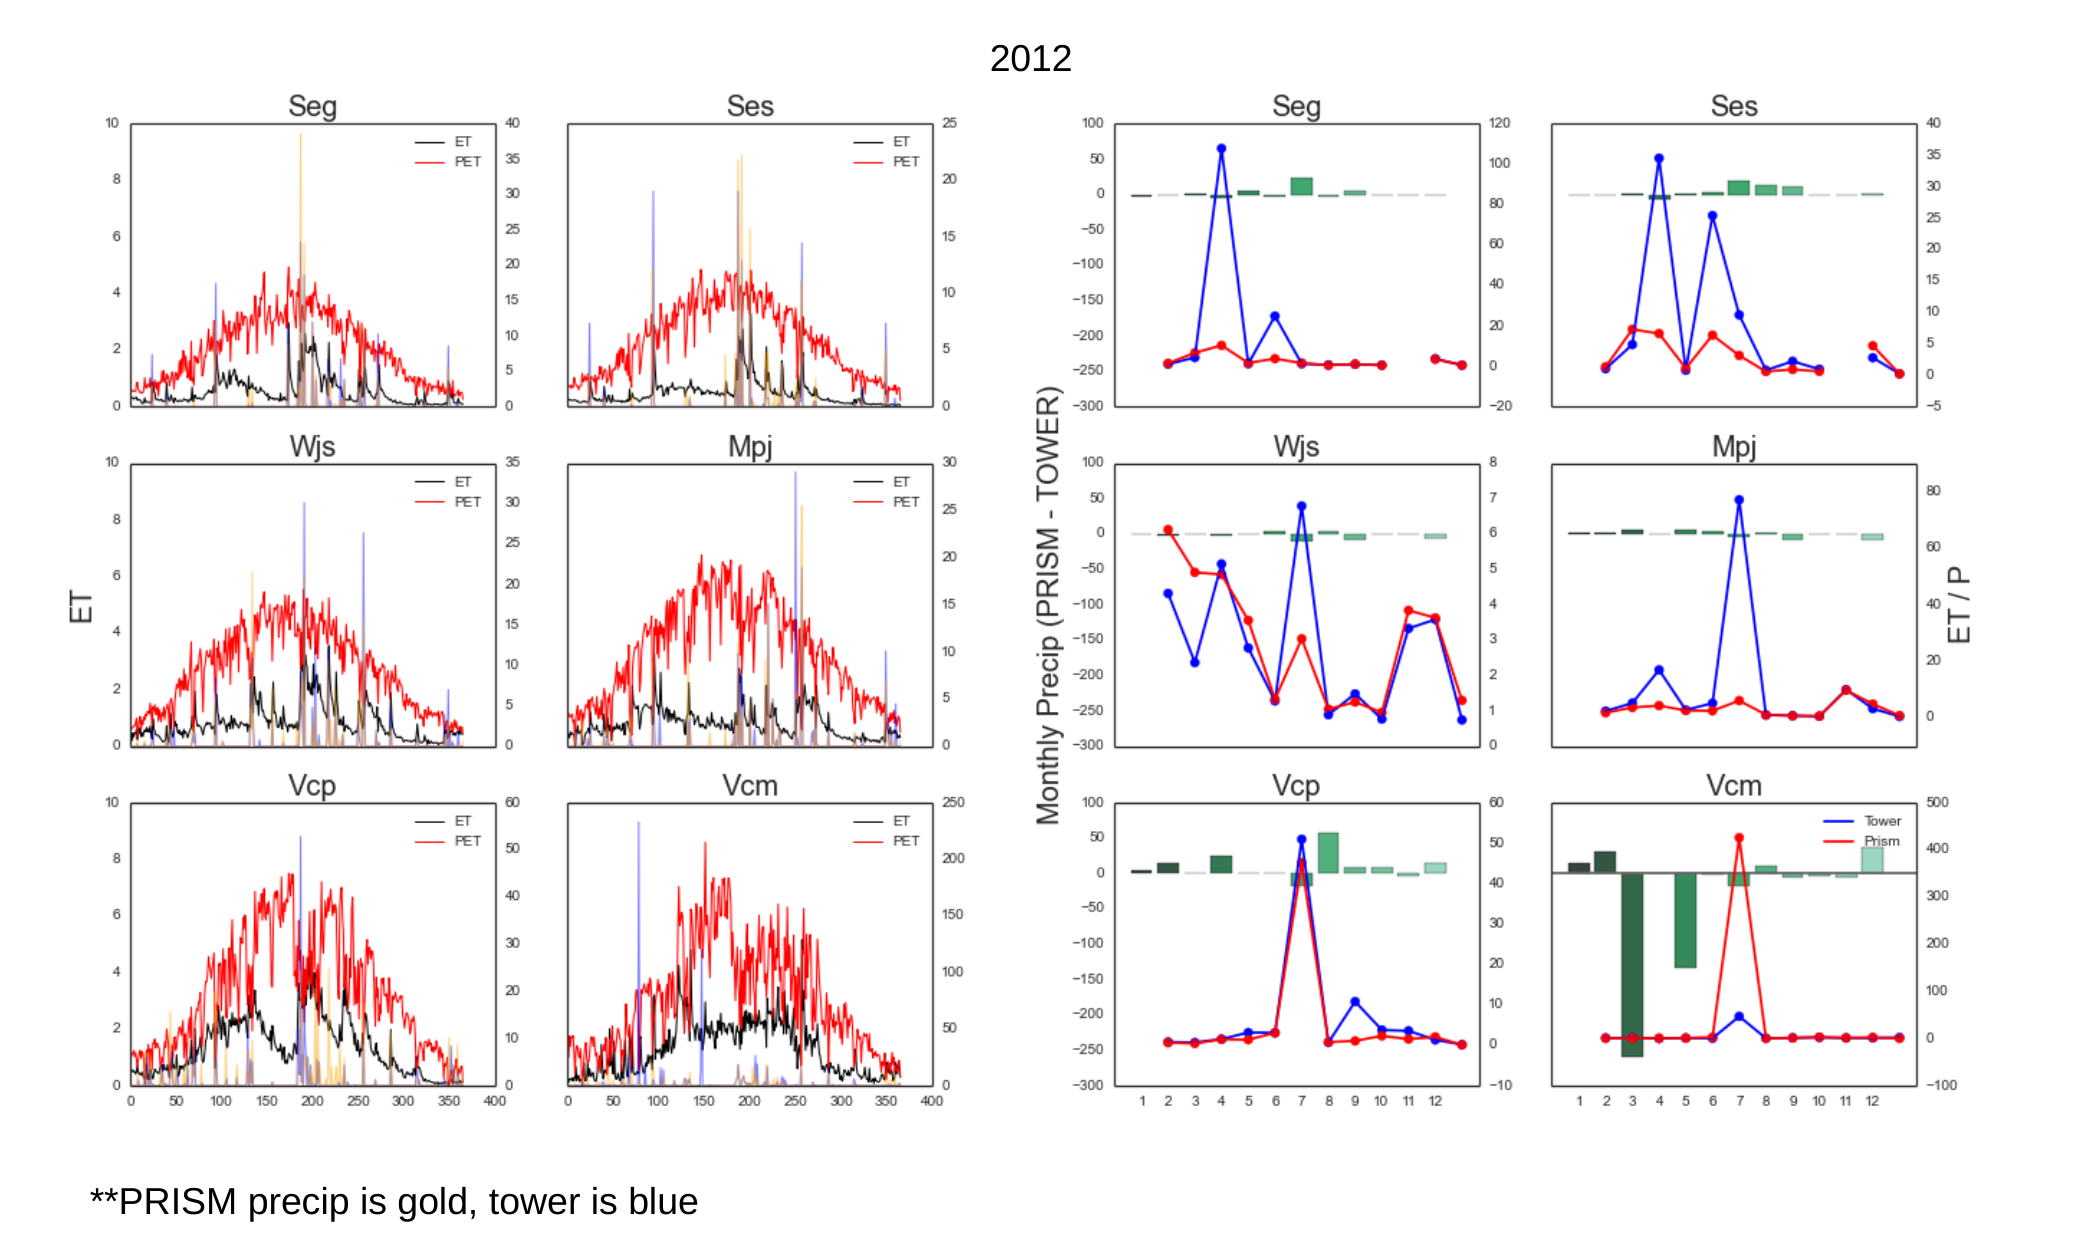

2012
**PRISM precip is gold, tower is blue